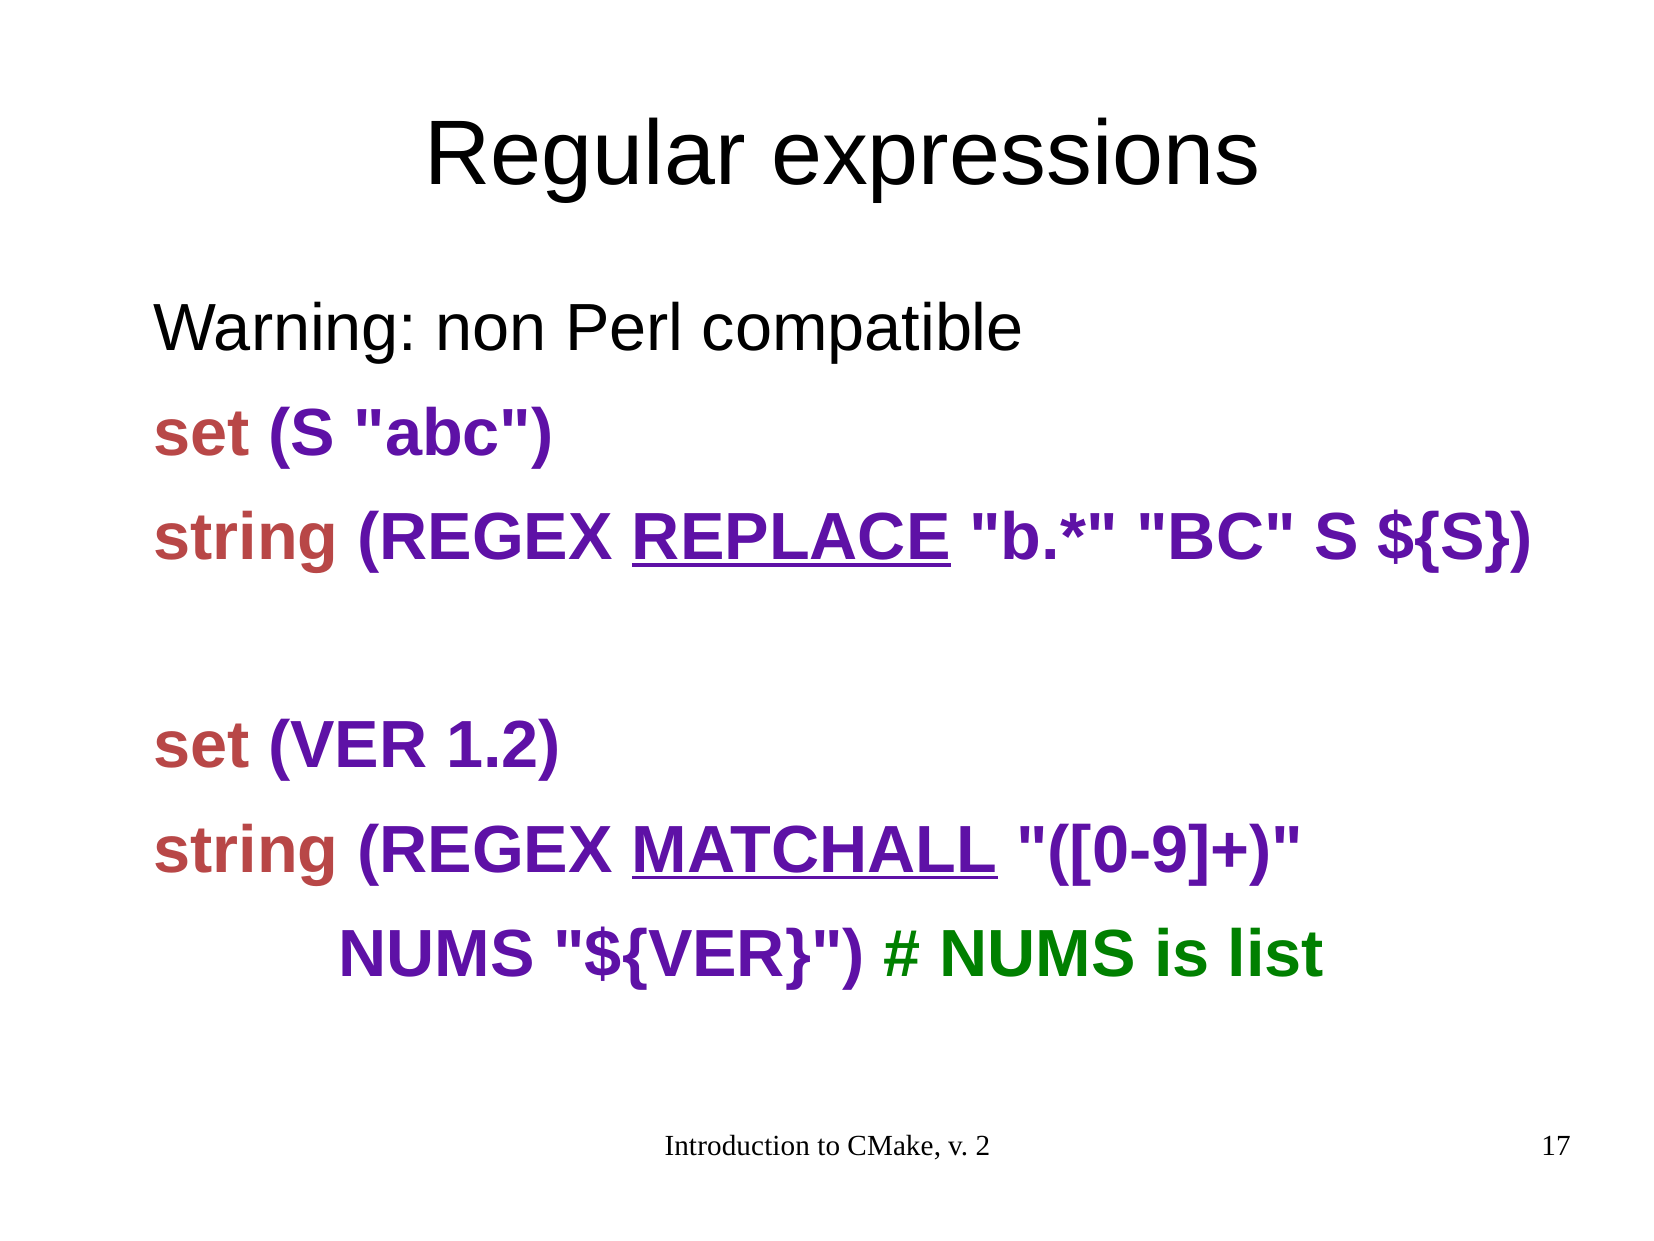

# Regular expressions
Warning: non Perl compatible
set (S "abc")
string (REGEX REPLACE "b.*" "BC" S ${S})
set (VER 1.2)
string (REGEX MATCHALL "([0-9]+)"
 NUMS "${VER}") # NUMS is list
Introduction to CMake, v. 2
17